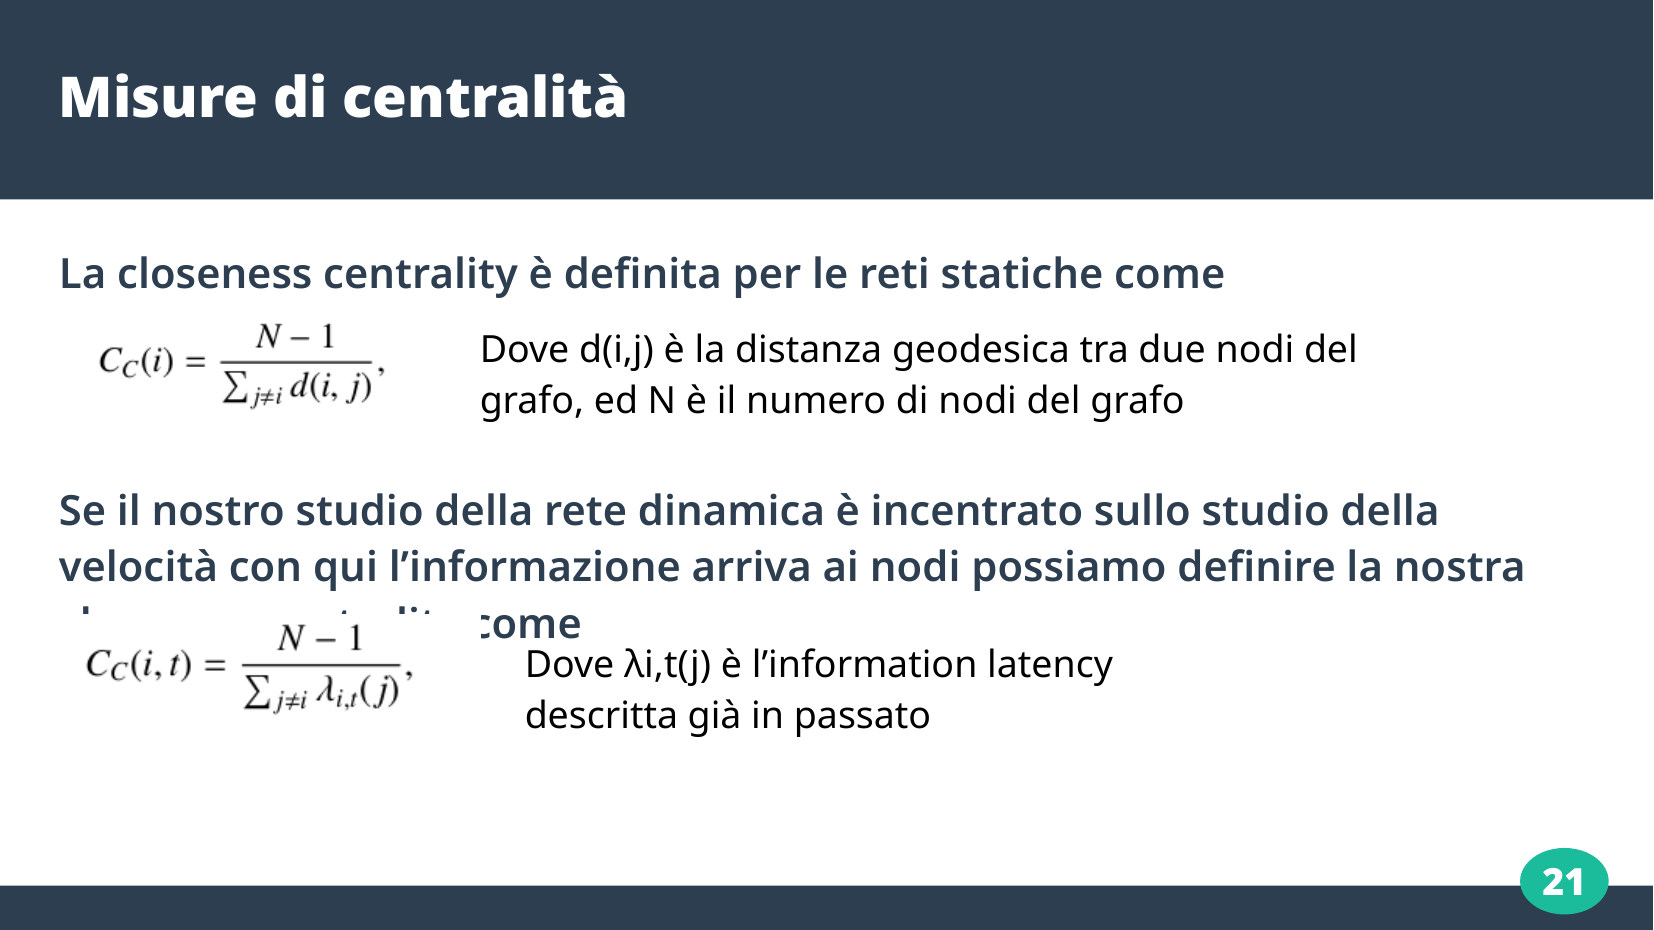

# Misure di centralità
La closeness centrality è definita per le reti statiche come
Se il nostro studio della rete dinamica è incentrato sullo studio della velocità con qui l’informazione arriva ai nodi possiamo definire la nostra closeness centrality come
Dove d(i,j) è la distanza geodesica tra due nodi del grafo, ed N è il numero di nodi del grafo
Dove λi,t(j) è l’information latency descritta già in passato
21